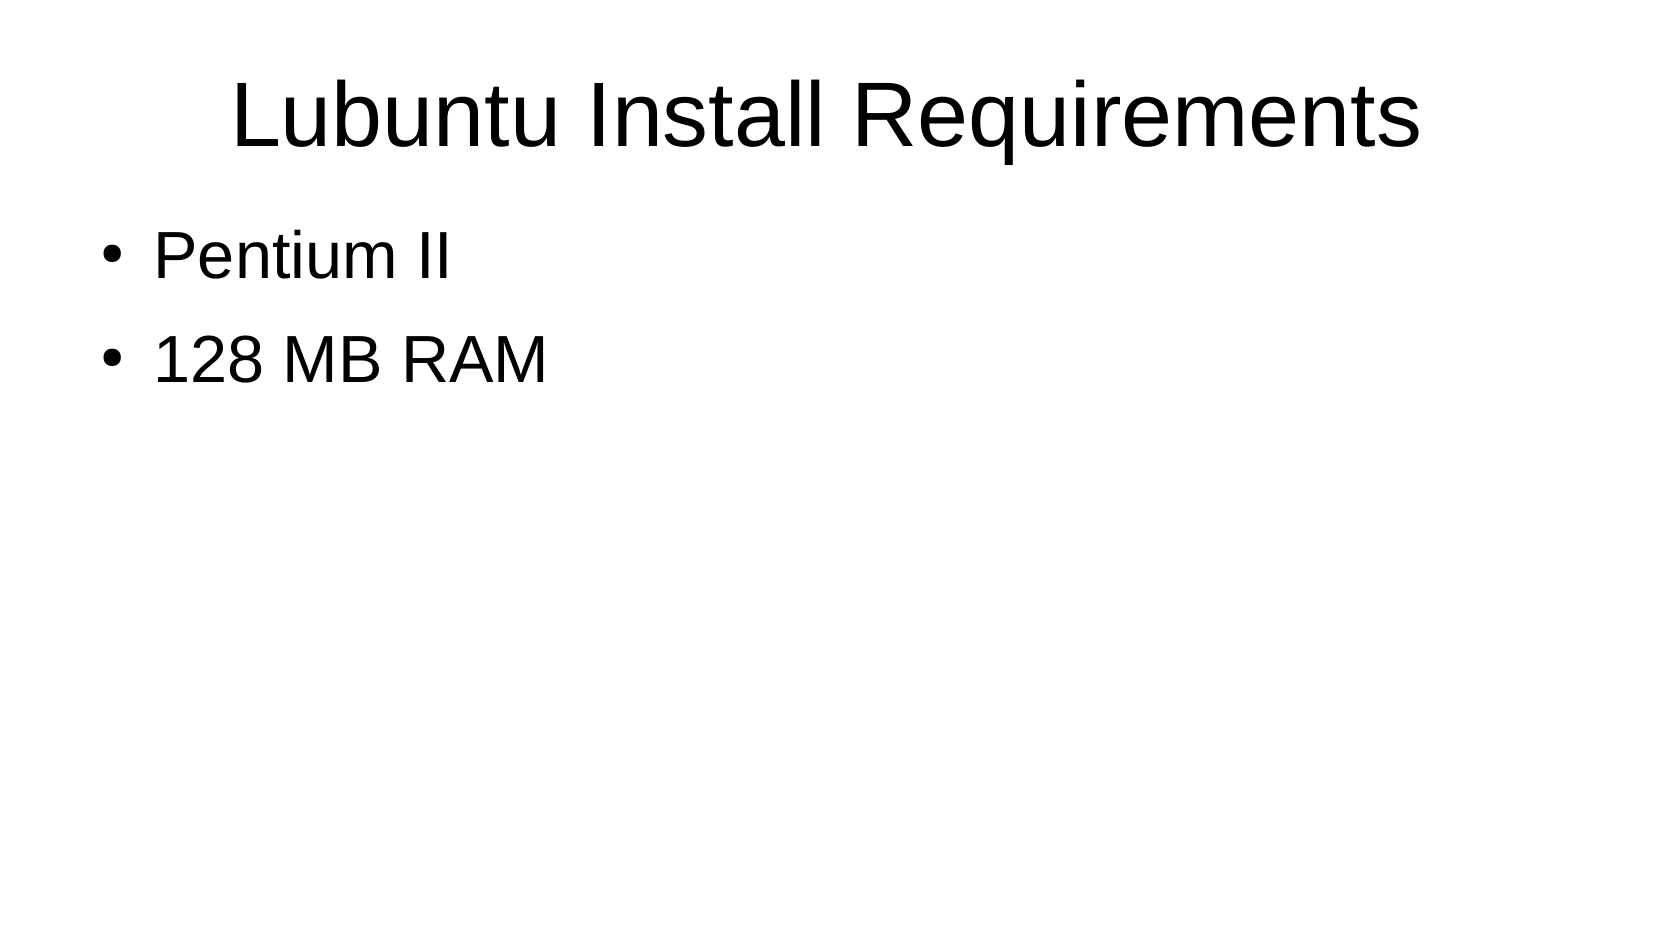

# Lubuntu Install Requirements
Pentium II
128 MB RAM